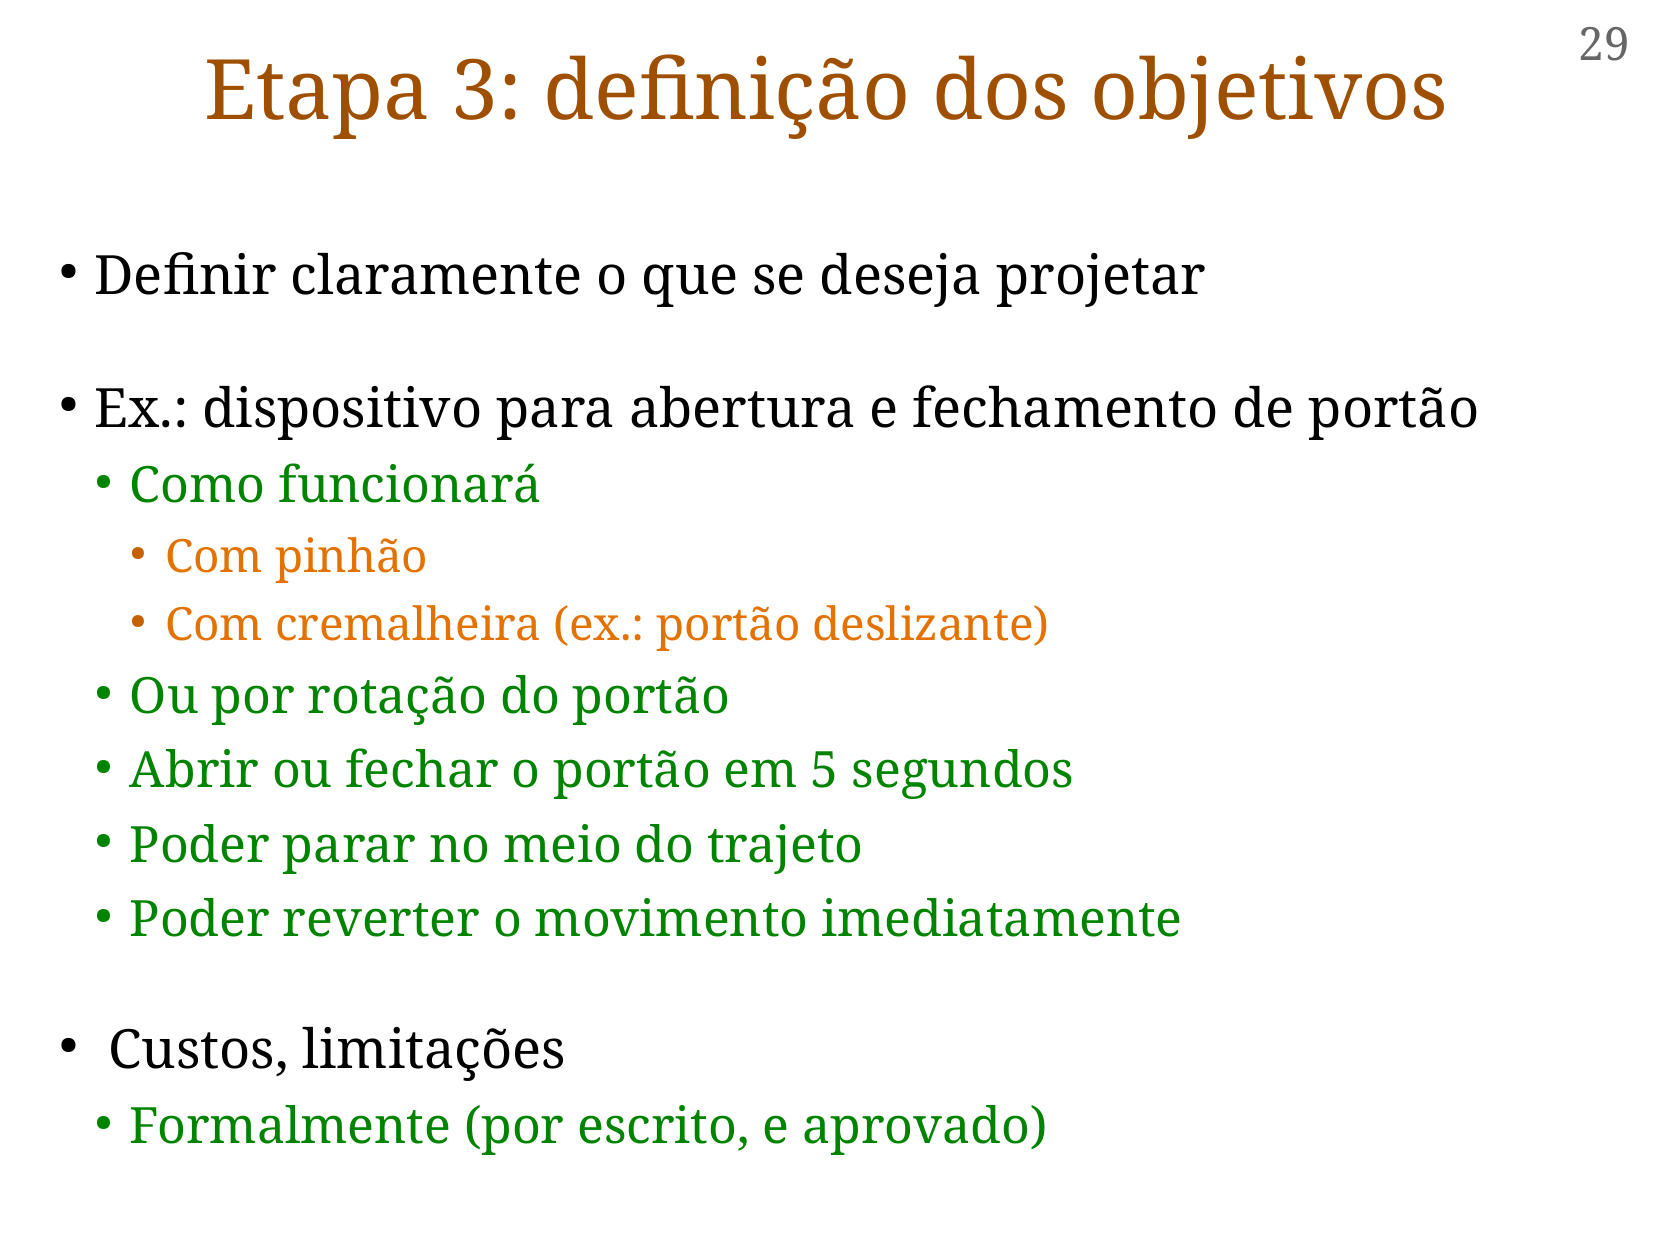

29
# Etapa 3: definição dos objetivos
Definir claramente o que se deseja projetar
Ex.: dispositivo para abertura e fechamento de portão
Como funcionará
Com pinhão
Com cremalheira (ex.: portão deslizante)
Ou por rotação do portão
Abrir ou fechar o portão em 5 segundos
Poder parar no meio do trajeto
Poder reverter o movimento imediatamente
 Custos, limitações
Formalmente (por escrito, e aprovado)